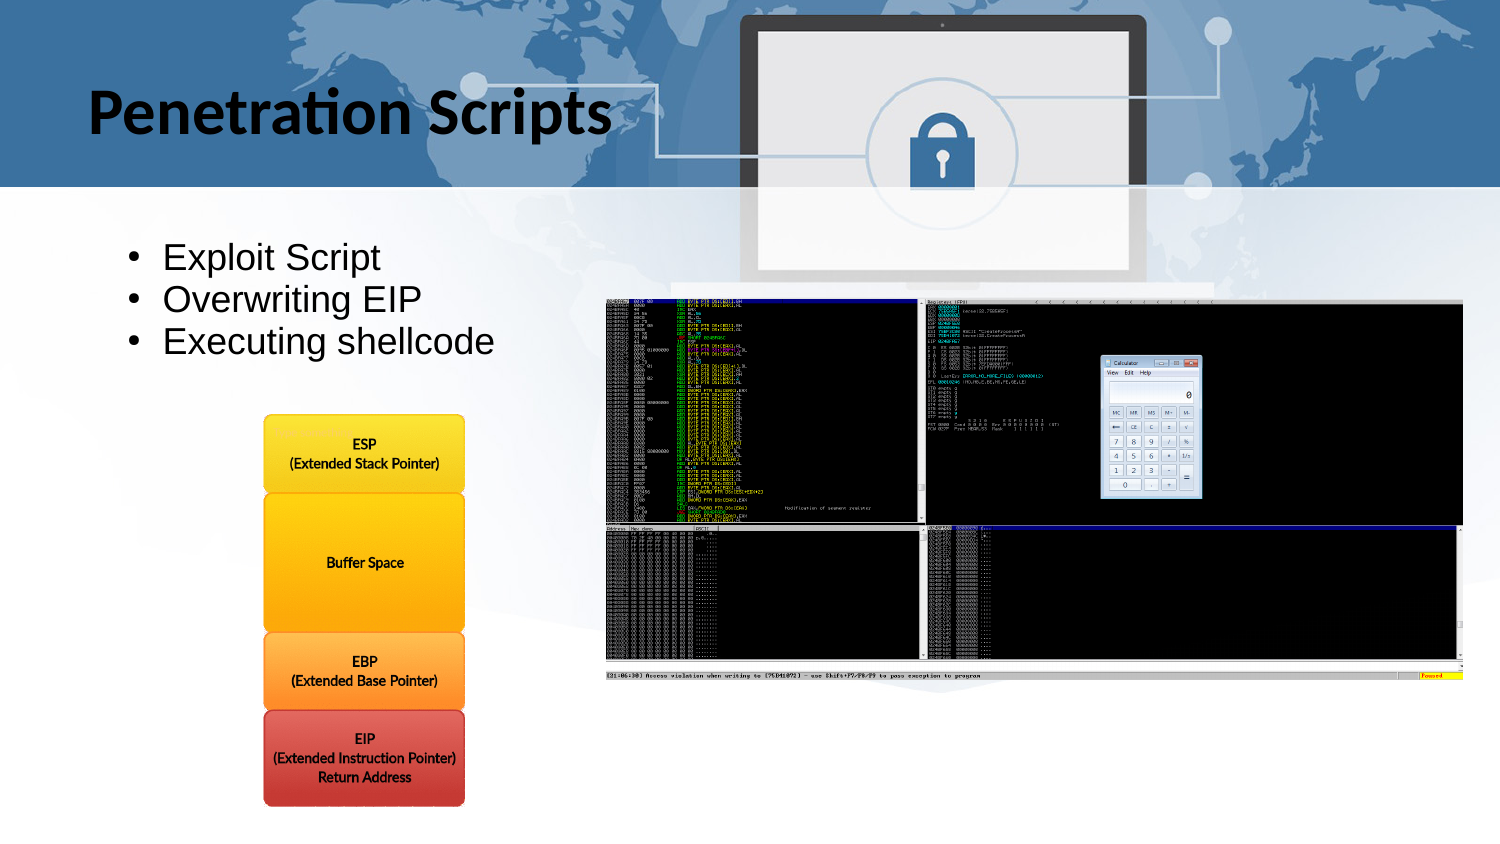

# Penetration Scripts
Exploit Script
Overwriting EIP
Executing shellcode